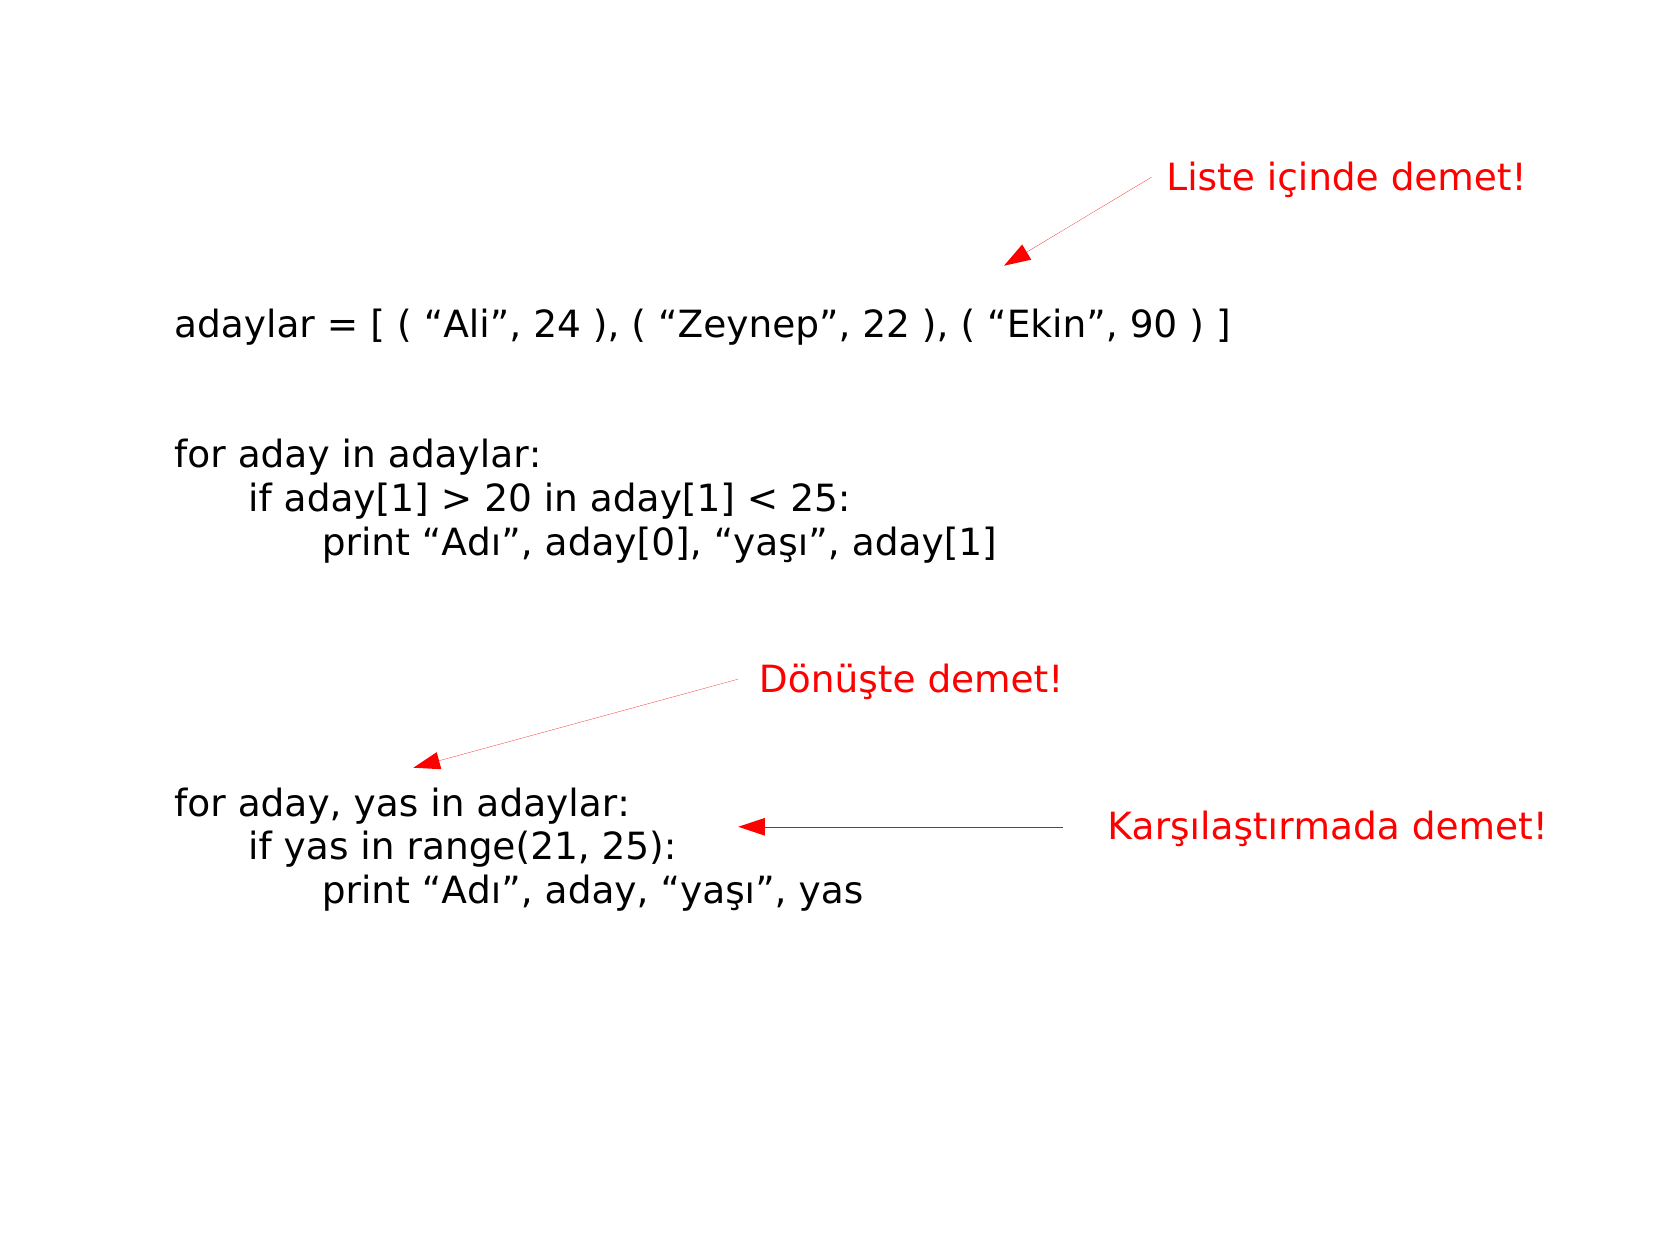

Liste içinde demet!
adaylar = [ ( “Ali”, 24 ), ( “Zeynep”, 22 ), ( “Ekin”, 90 ) ]
for aday in adaylar:
	if aday[1] > 20 in aday[1] < 25:
		print “Adı”, aday[0], “yaşı”, aday[1]
for aday, yas in adaylar:
	if yas in range(21, 25):
		print “Adı”, aday, “yaşı”, yas
Dönüşte demet!
Karşılaştırmada demet!